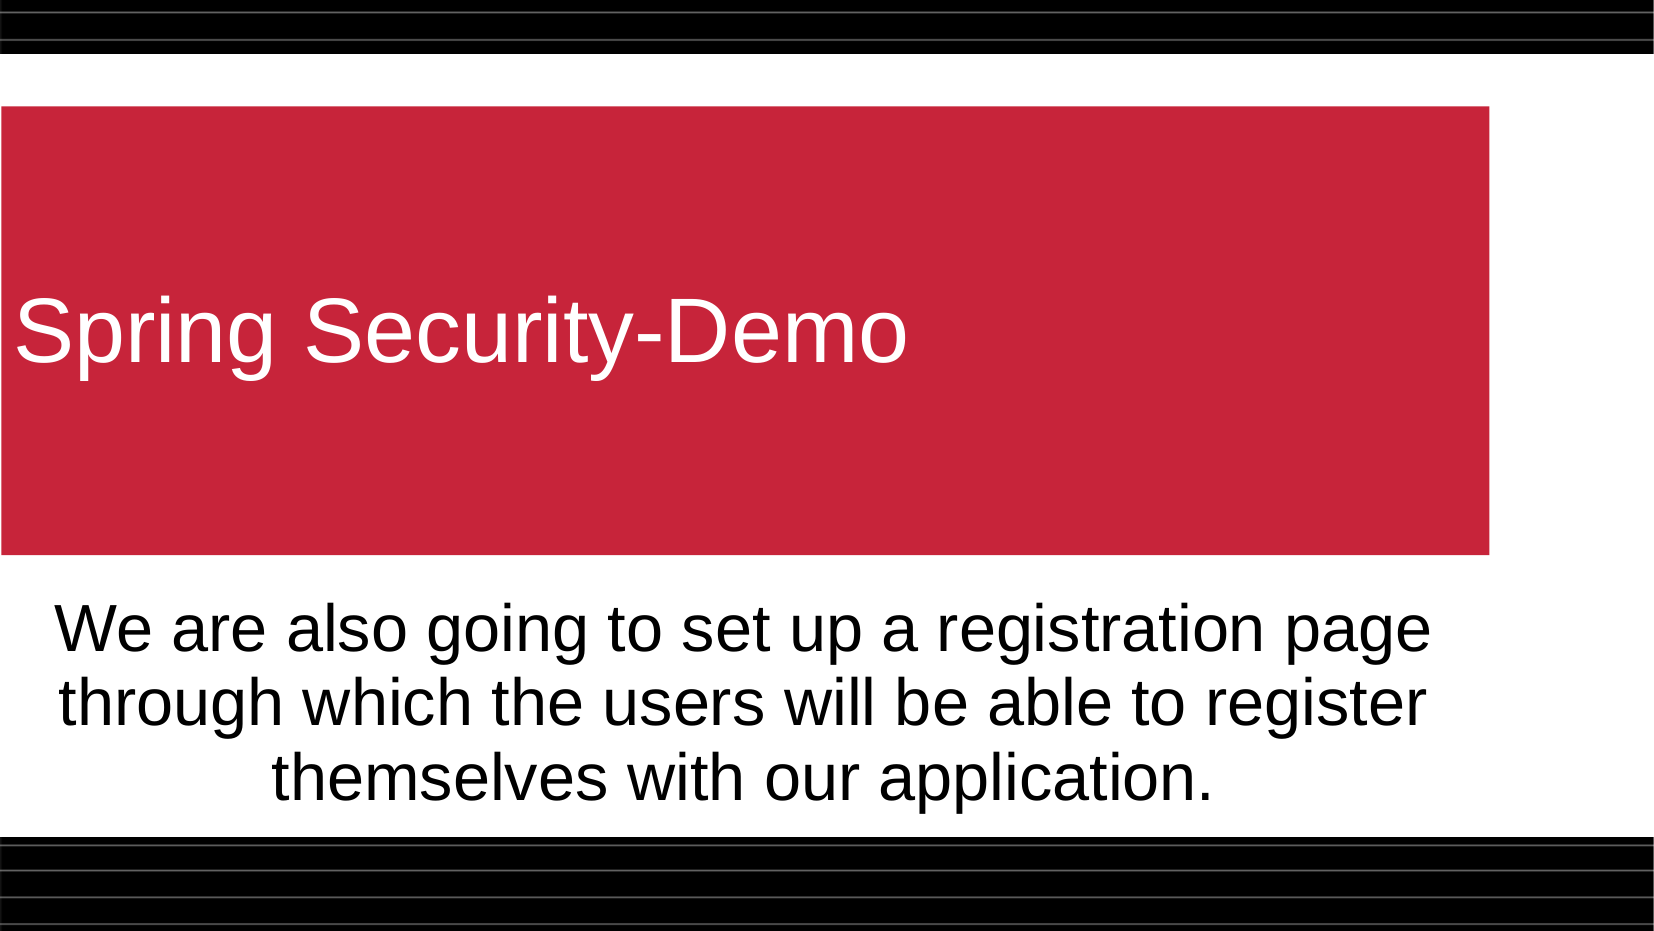

# Spring Security-Demo
We are also going to set up a registration page through which the users will be able to register themselves with our application.